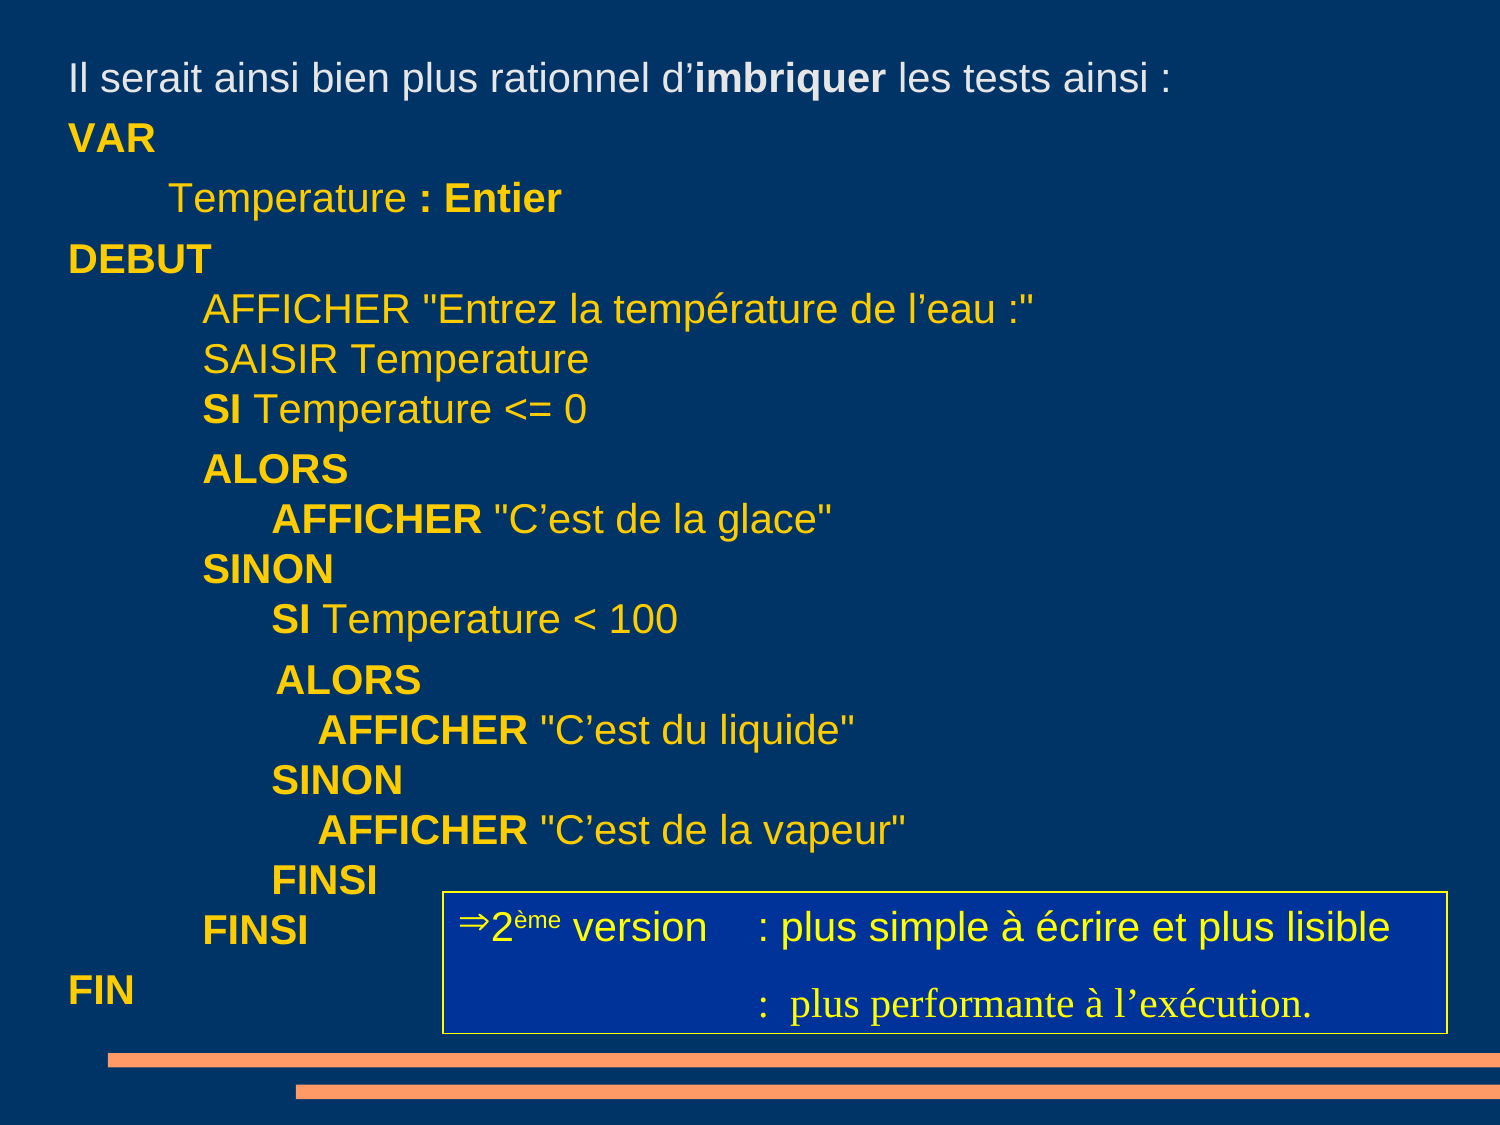

# Il serait ainsi bien plus rationnel d’imbriquer les tests ainsi :
VAR
 	Temperature : Entier
DEBUT
 AFFICHER "Entrez la température de l’eau :"
 SAISIR Temperature
 SI Temperature <= 0
	 ALORS
  AFFICHER "C’est de la glace"
 SINON
  SI Temperature < 100
 		 ALORS
    AFFICHER "C’est du liquide"
  SINON
    AFFICHER "C’est de la vapeur"
  FINSI
 FINSI
FIN
2ème version 	: plus simple à écrire et plus lisible
	: plus performante à l’exécution.